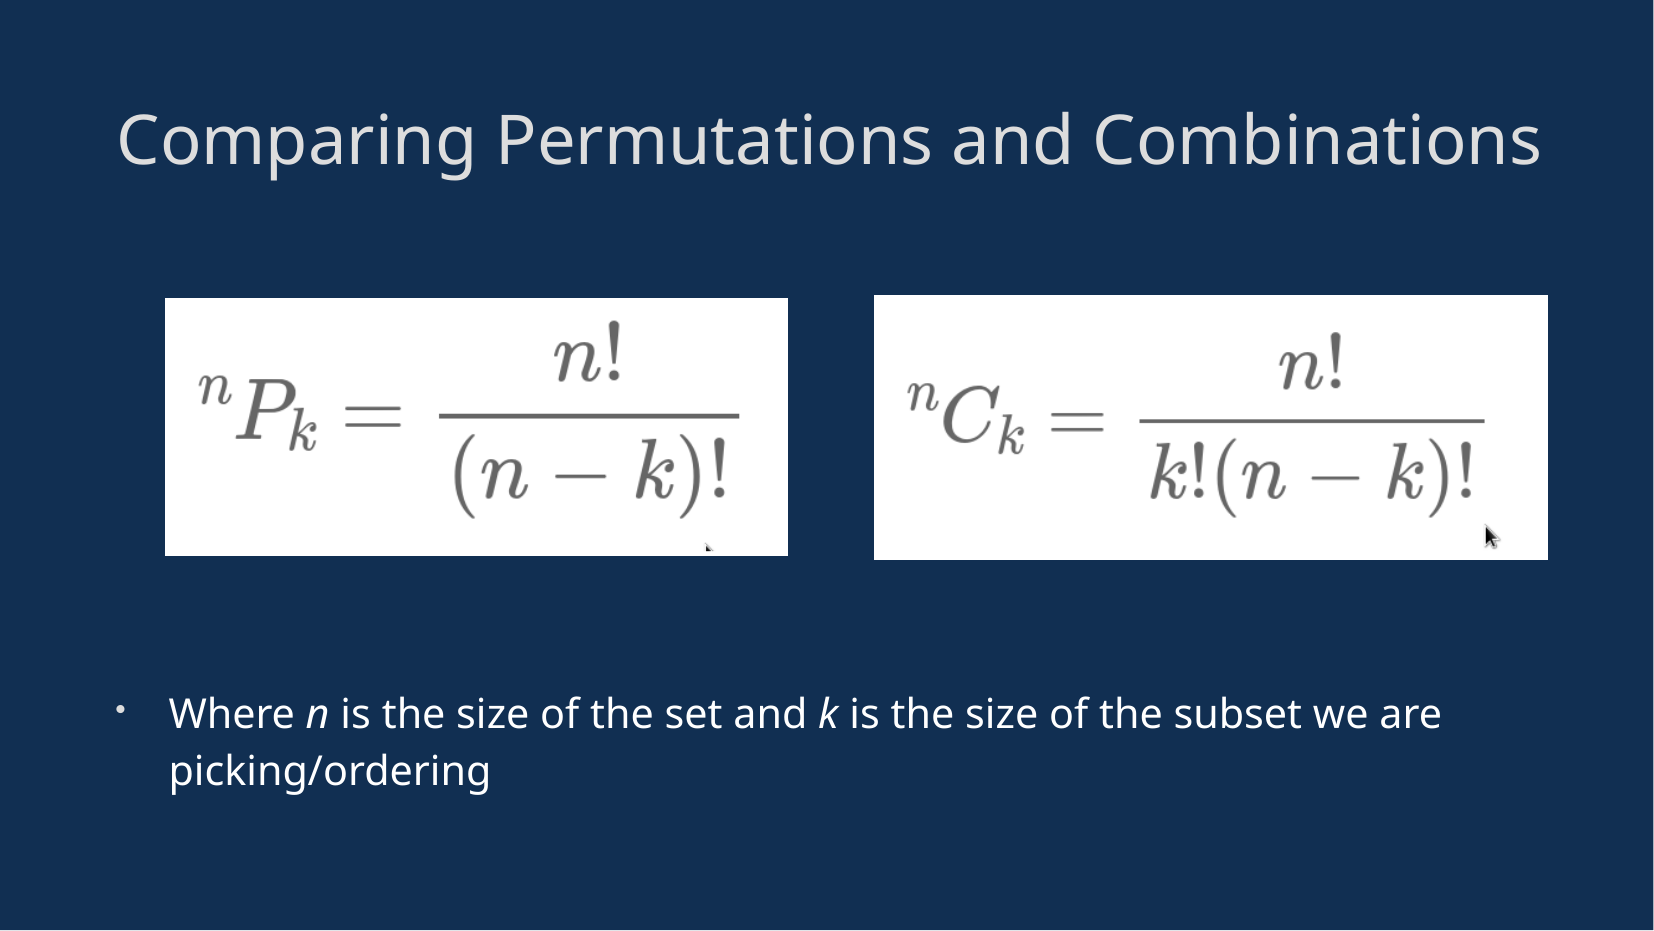

# Comparing Permutations and Combinations
Where n is the size of the set and k is the size of the subset we are picking/ordering